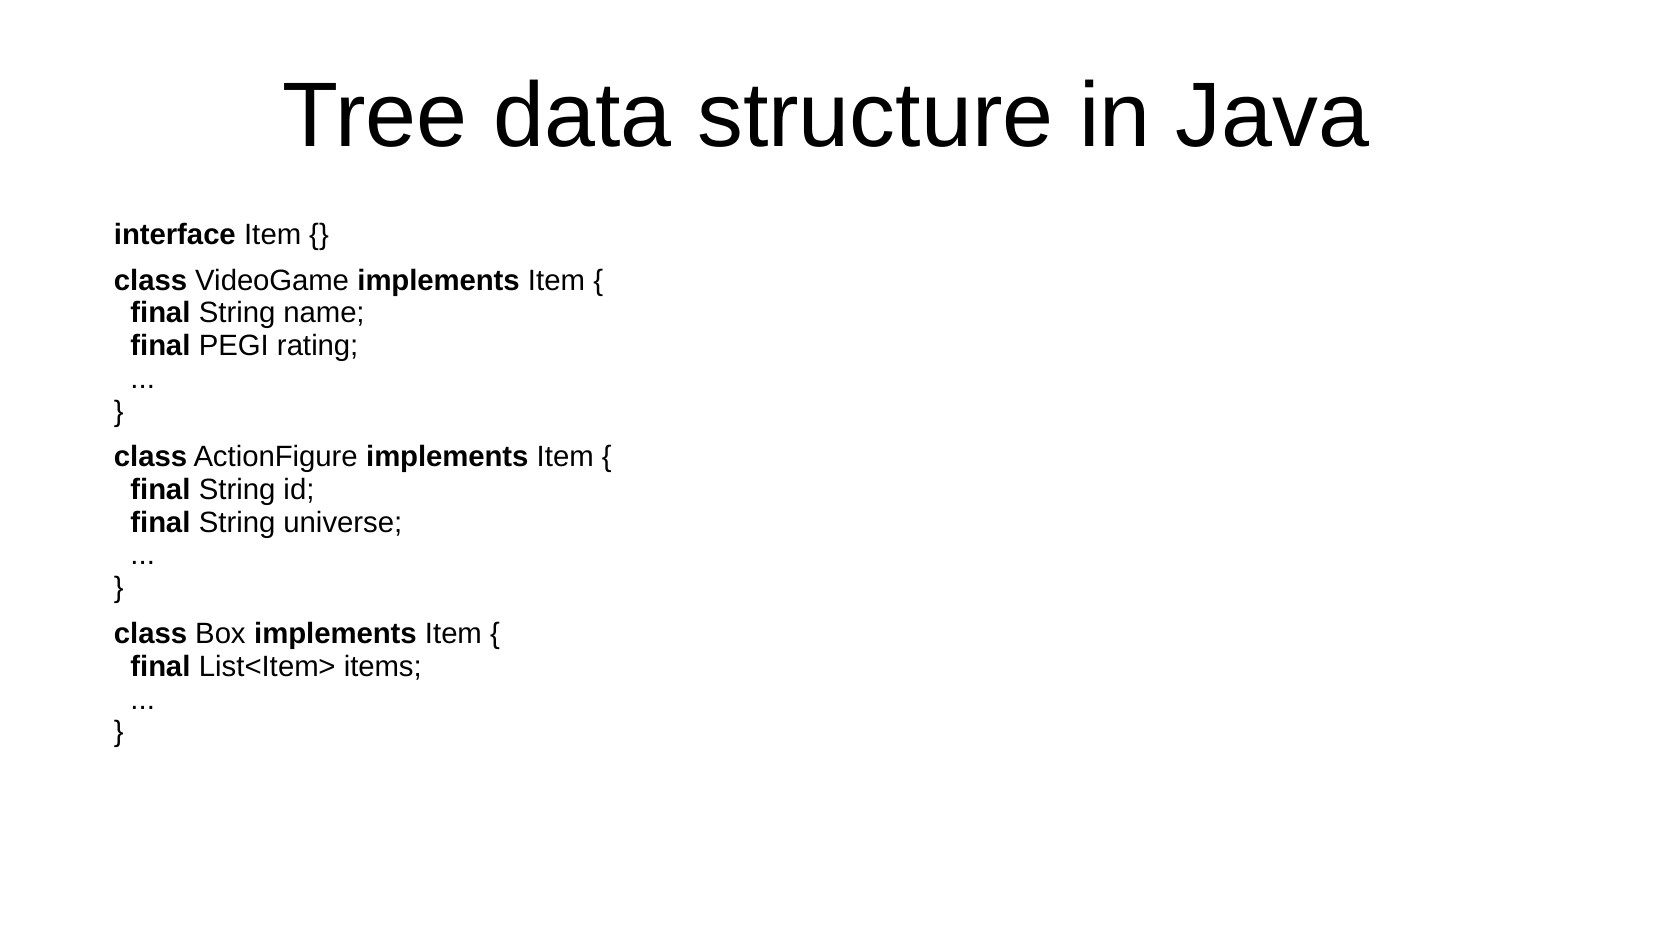

# Tree data structure in Java
interface Item {}
class VideoGame implements Item {
 final String name;
 final PEGI rating;
 ...
}
class ActionFigure implements Item {
 final String id;
 final String universe;
 ...
}
class Box implements Item {
 final List<Item> items;
 ...
}